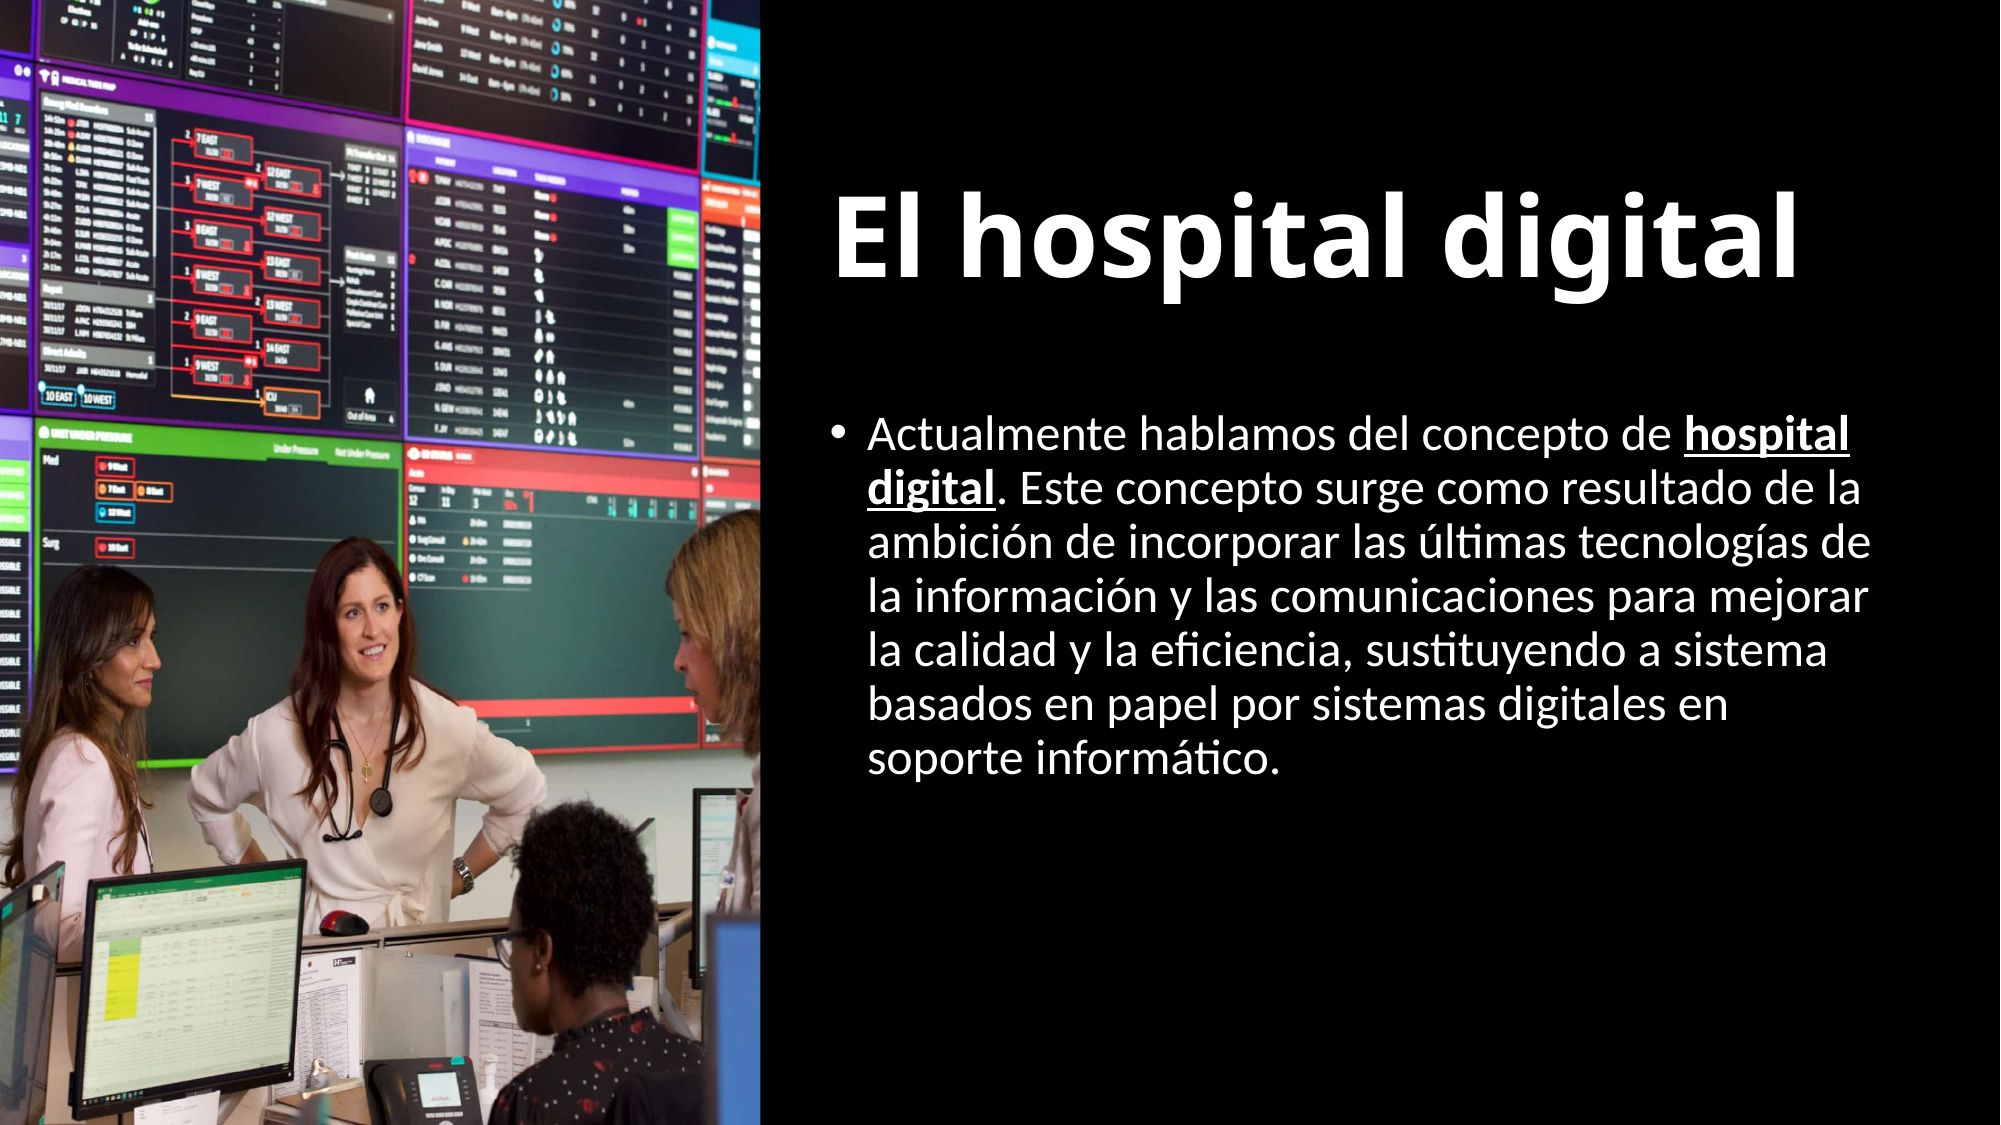

# El hospital digital
Actualmente hablamos del concepto de hospital digital. Este concepto surge como resultado de la ambición de incorporar las últimas tecnologías de la información y las comunicaciones para mejorar la calidad y la eficiencia, sustituyendo a sistema basados en papel por sistemas digitales en soporte informático.